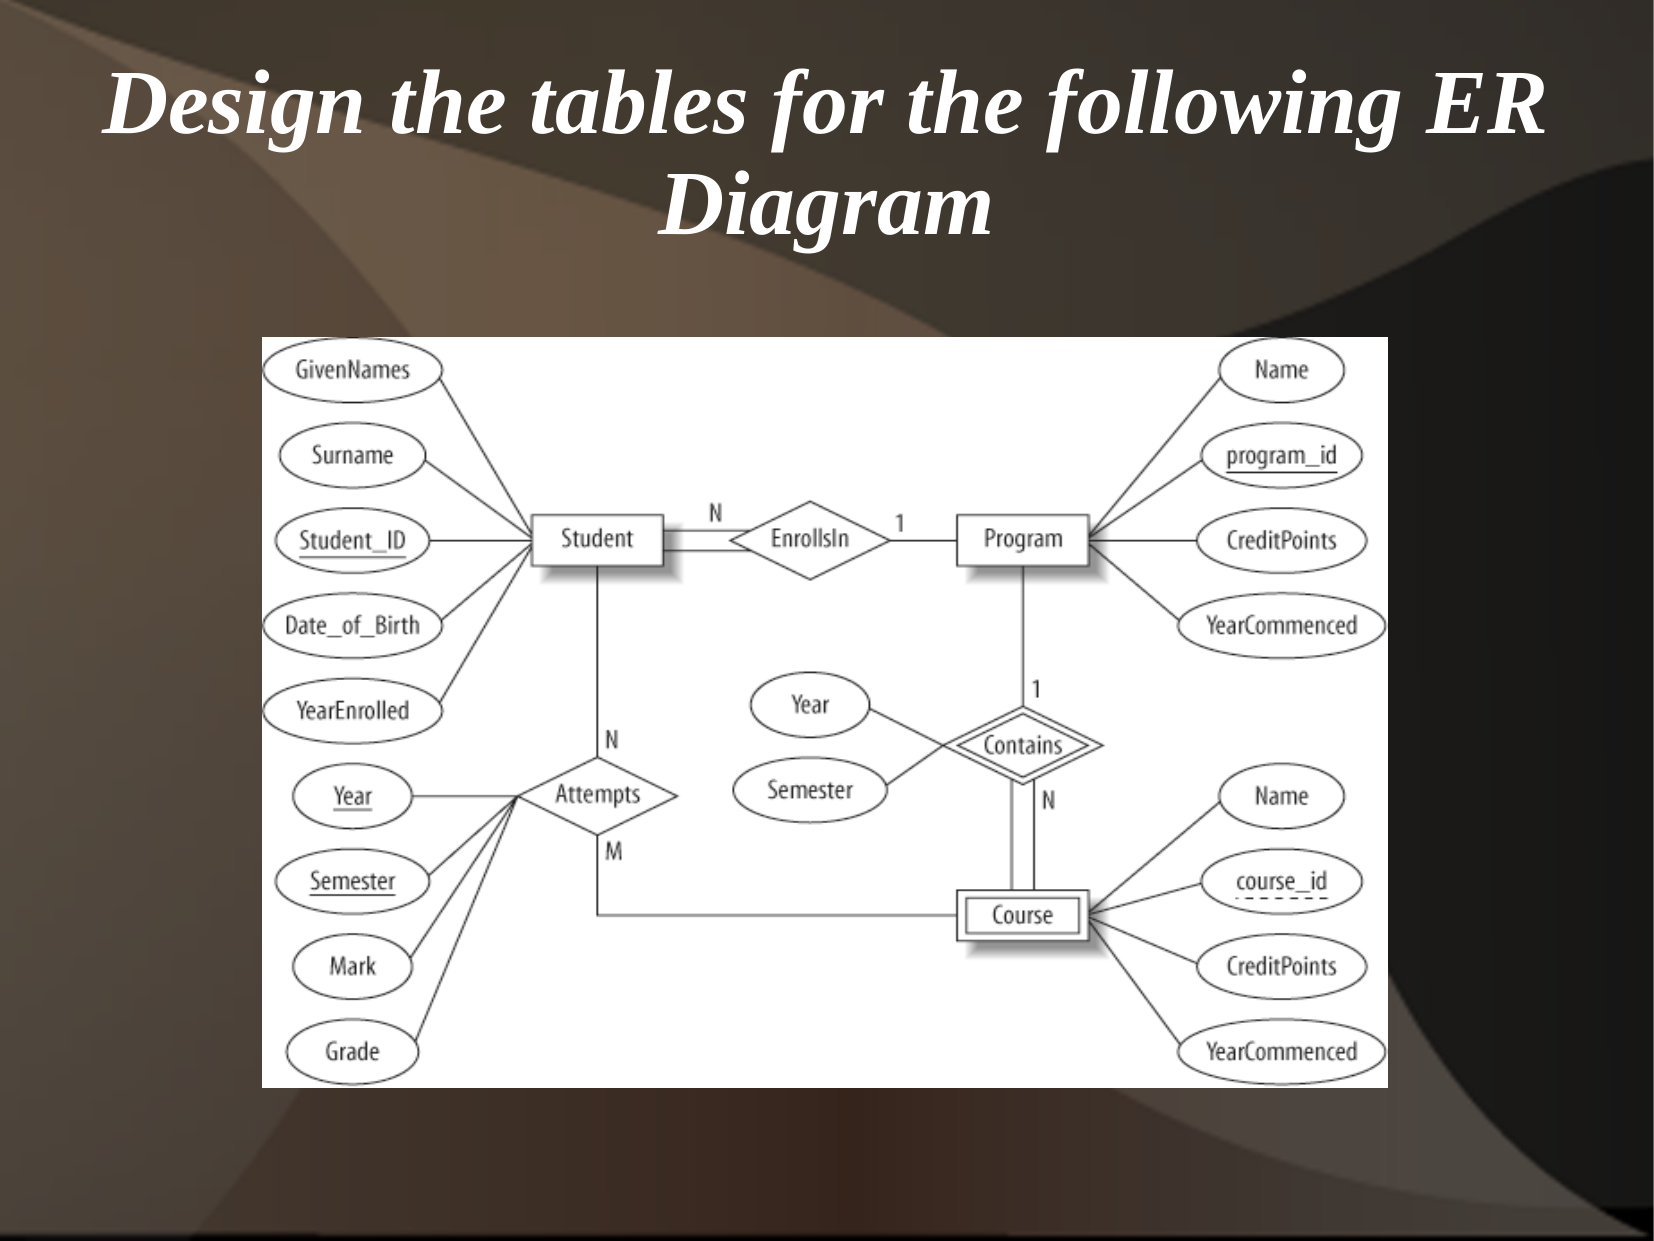

# Design the tables for the following ER Diagram